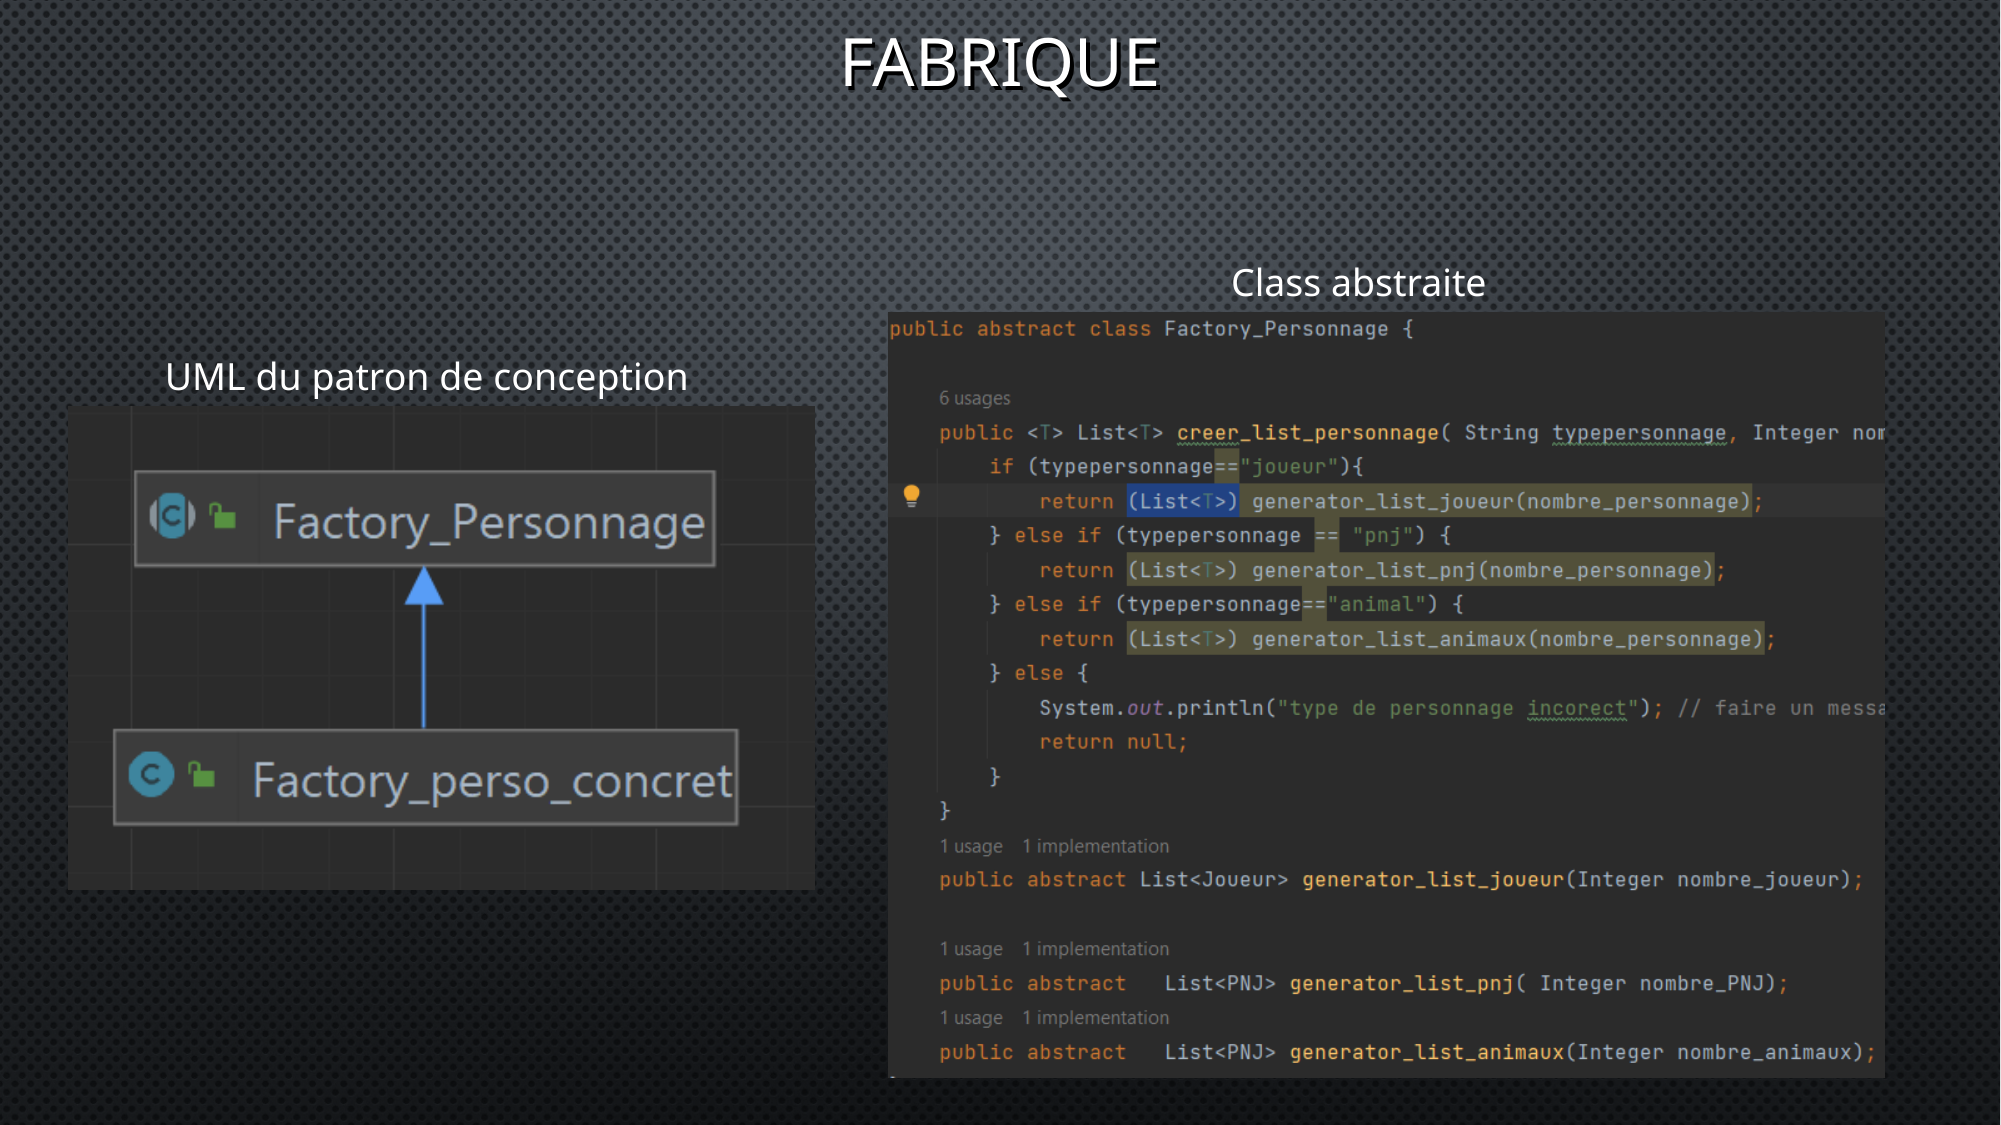

# Fabrique
Class abstraite
UML du patron de conception